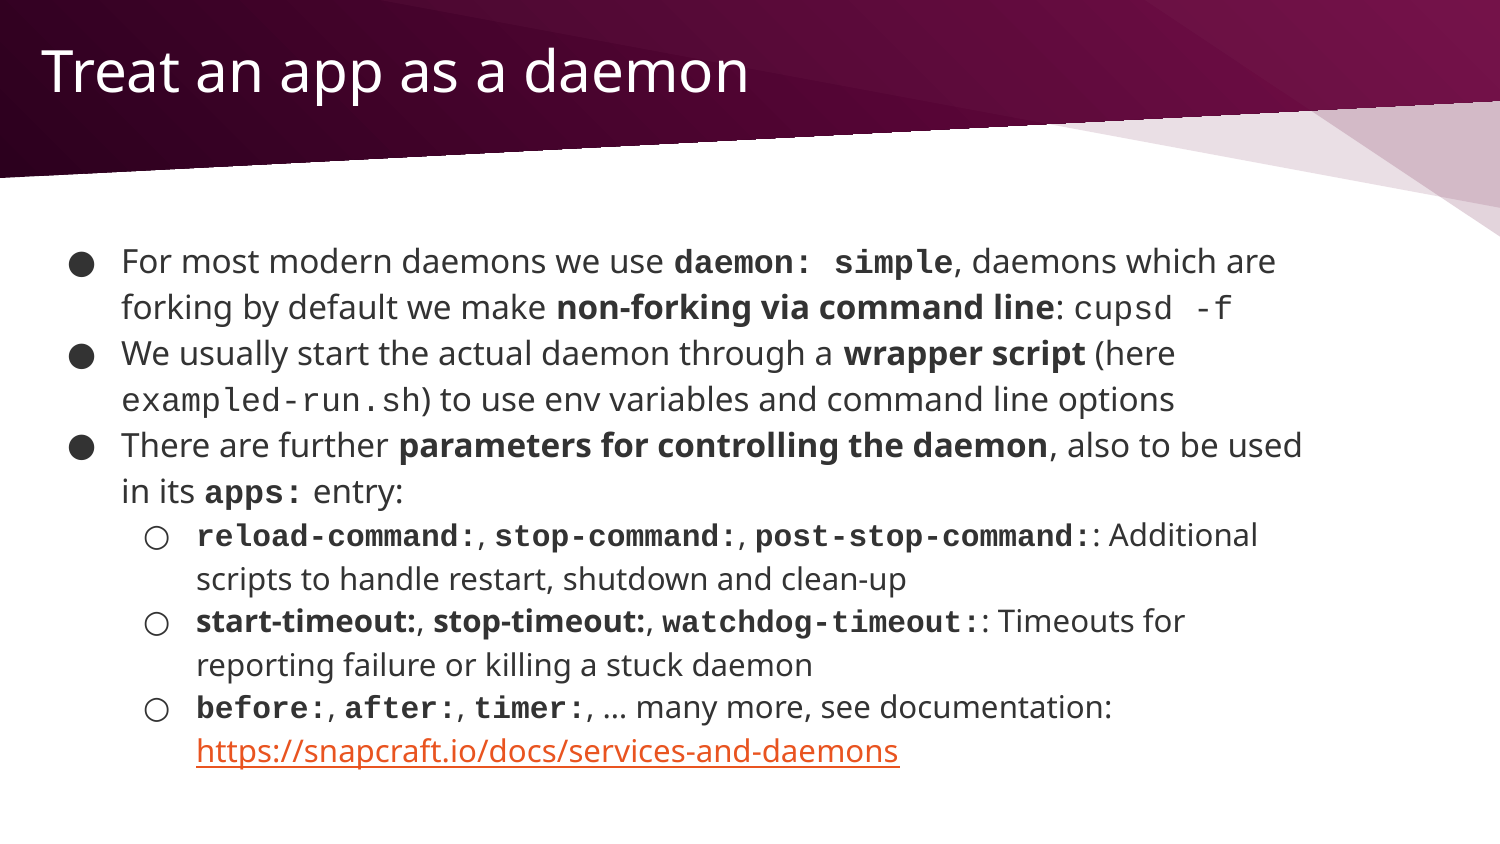

Treat an app as a daemon
# For most modern daemons we use daemon: simple, daemons which are forking by default we make non-forking via command line: cupsd -f
We usually start the actual daemon through a wrapper script (here exampled-run.sh) to use env variables and command line options
There are further parameters for controlling the daemon, also to be used in its apps: entry:
reload-command:, stop-command:, post-stop-command:: Additional scripts to handle restart, shutdown and clean-up
start-timeout:, stop-timeout:, watchdog-timeout:: Timeouts for reporting failure or killing a stuck daemon
before:, after:, timer:, … many more, see documentation:
https://snapcraft.io/docs/services-and-daemons